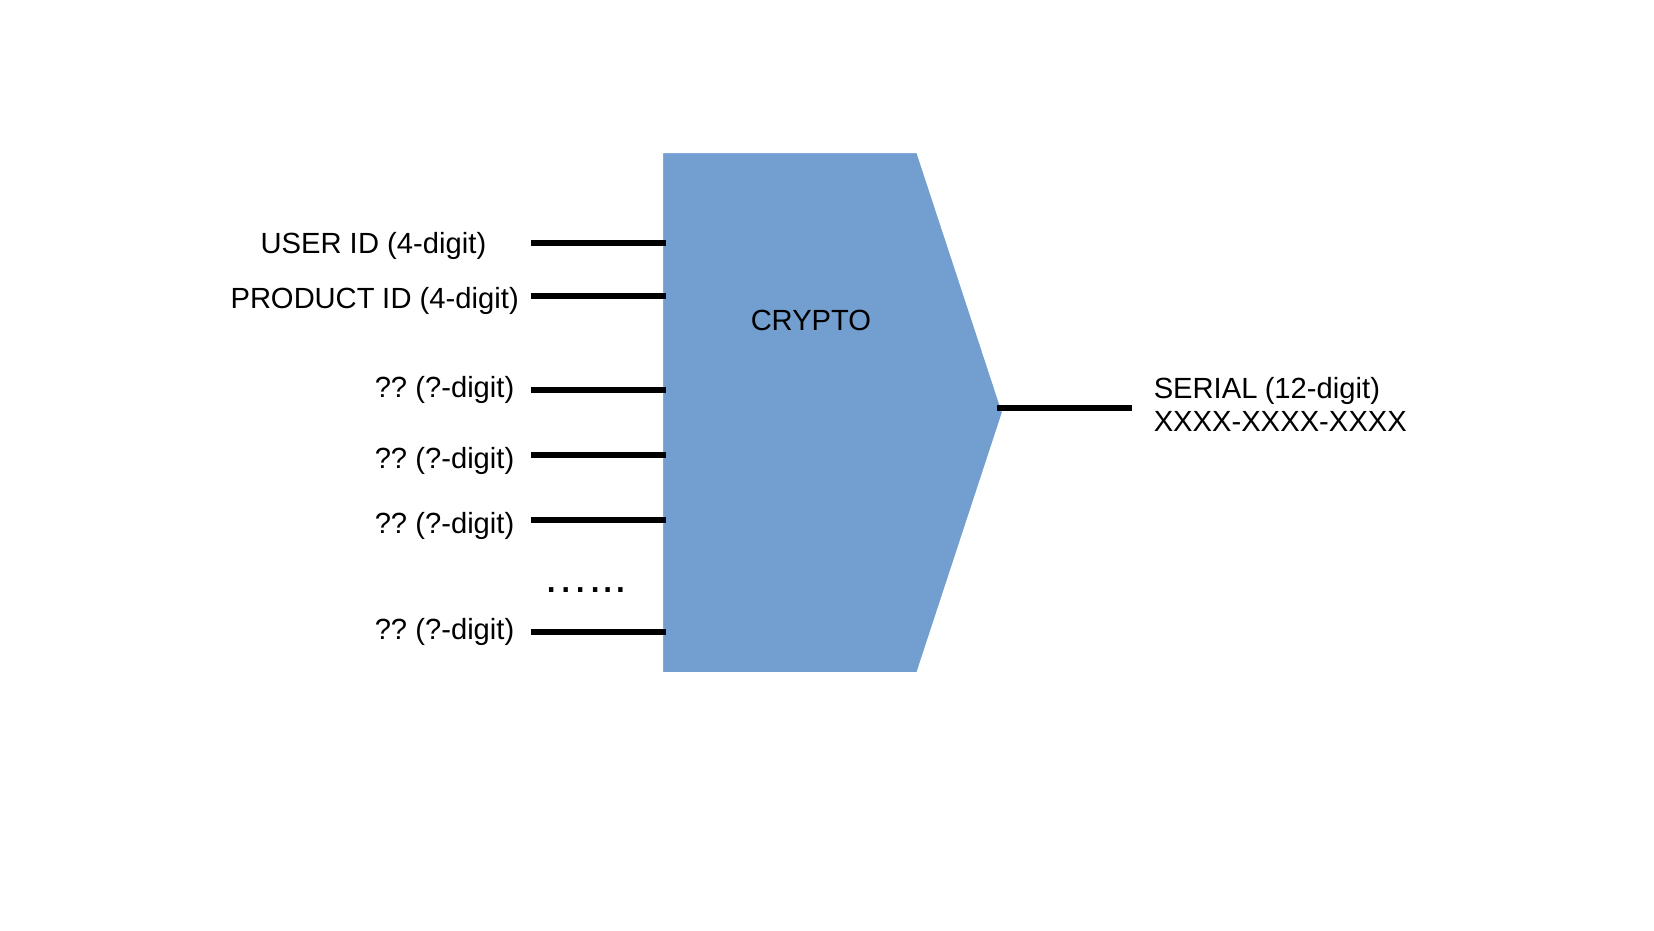

USER ID (4-digit)
PRODUCT ID (4-digit)
CRYPTO
?? (?-digit)
SERIAL (12-digit)
XXXX-XXXX-XXXX
?? (?-digit)
?? (?-digit)
…...
?? (?-digit)